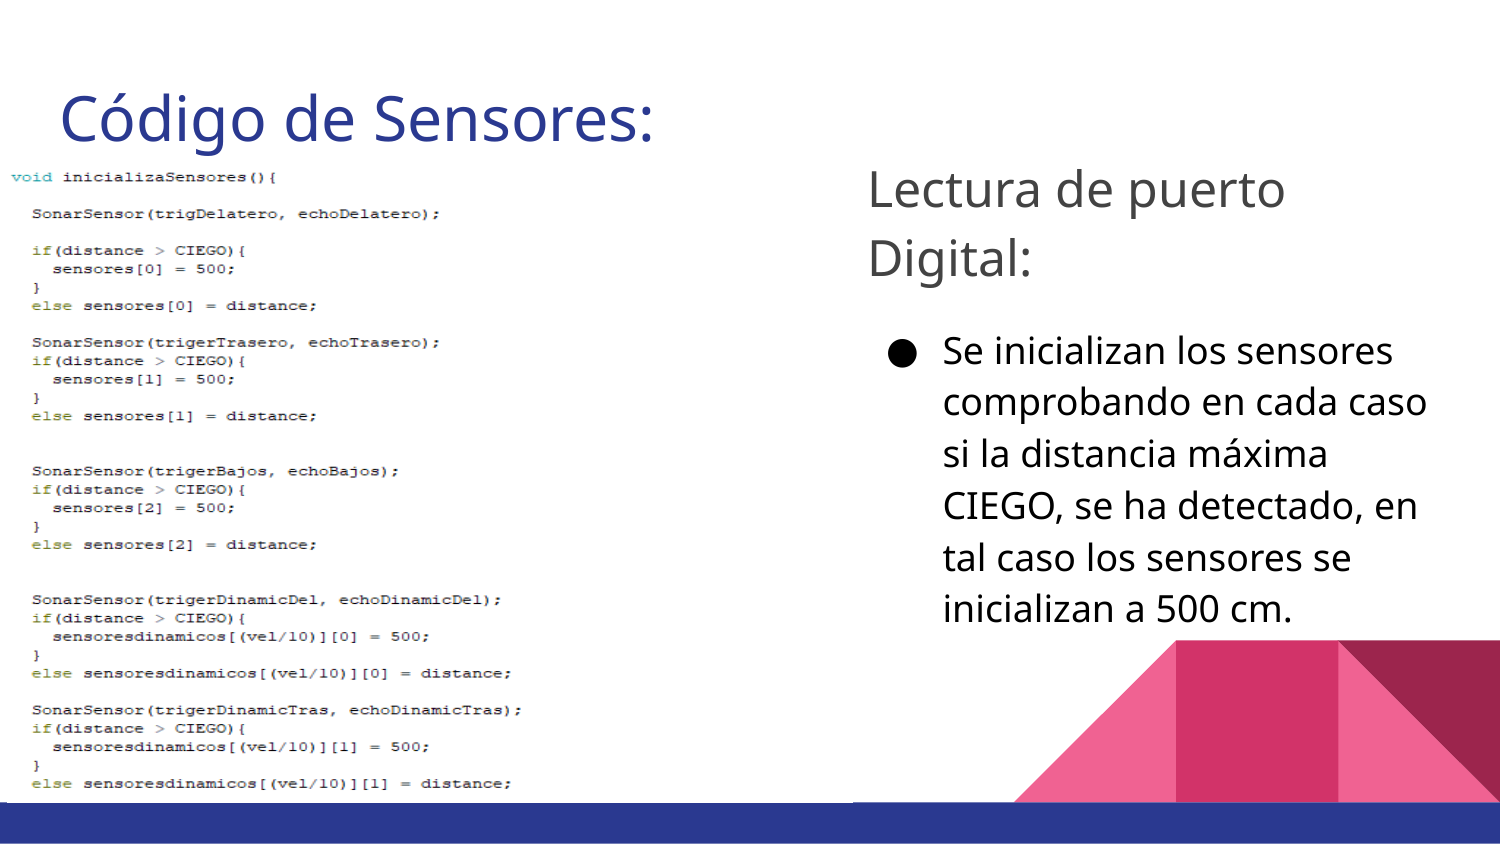

# Código de Sensores:
Lectura de puerto Digital:
Se inicializan los sensores comprobando en cada caso si la distancia máxima CIEGO, se ha detectado, en tal caso los sensores se inicializan a 500 cm.